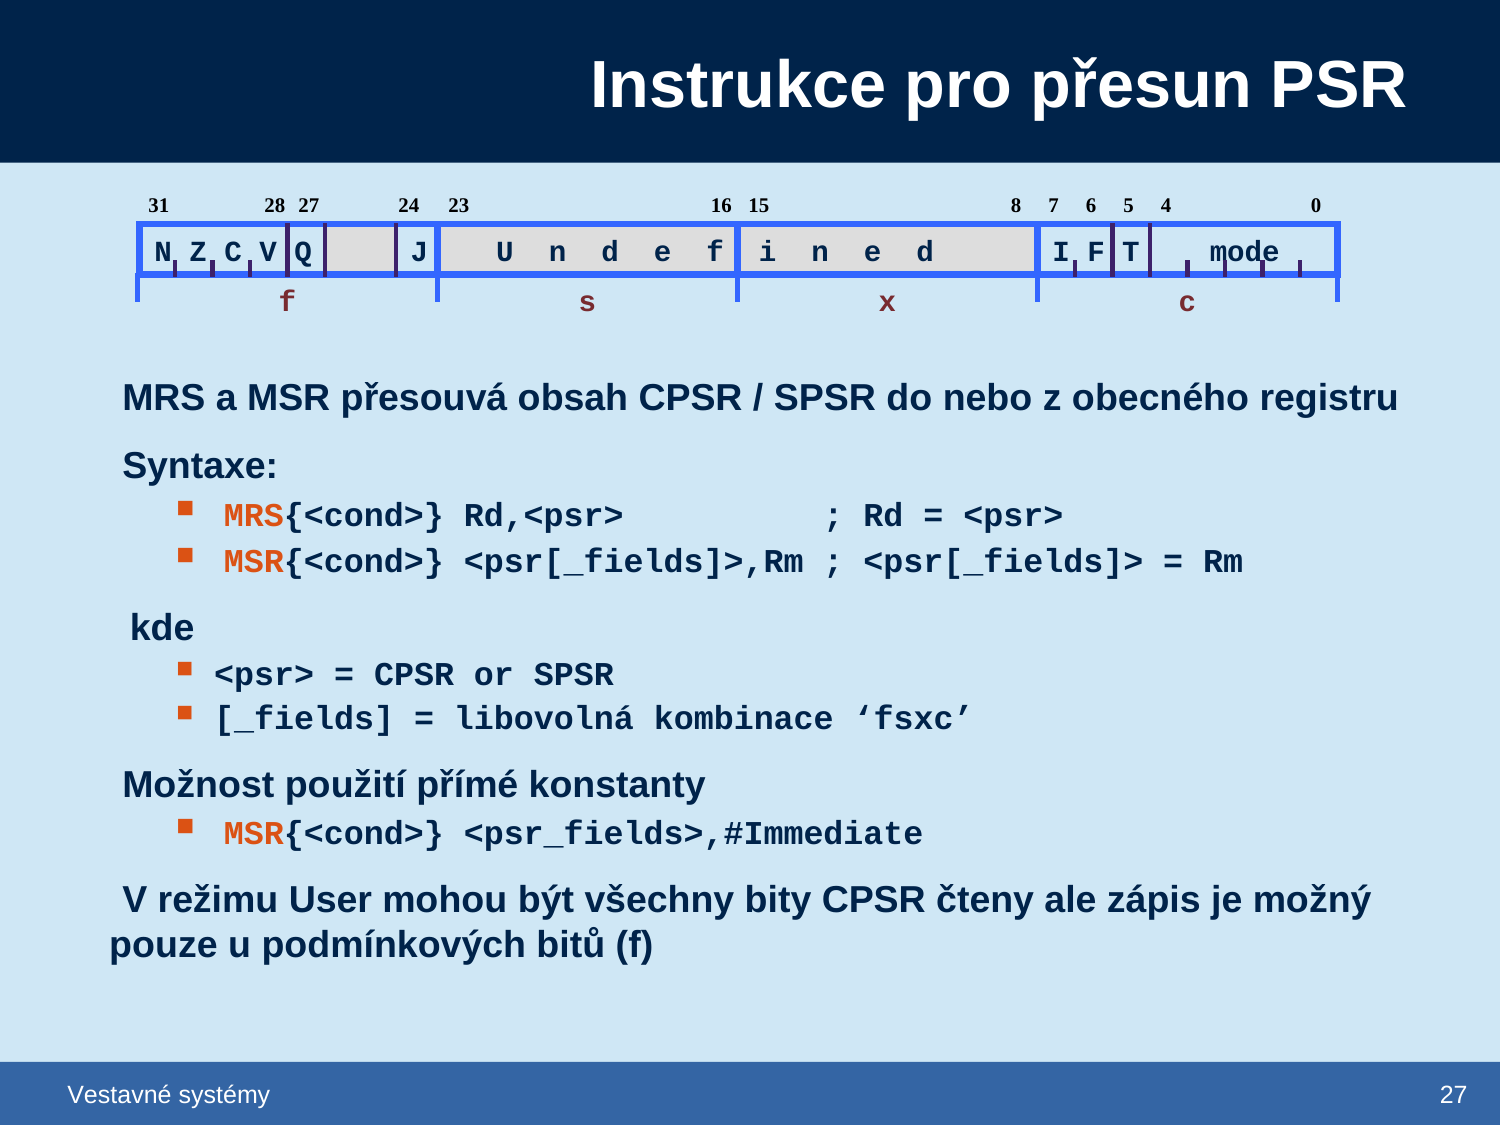

# Instrukce pro přesun PSR
31
28
27
24
23
16
15
8
7
6
5
4
0
N Z C V Q
I F T mode
 U n d e f i n e d
J
f
s
x
c
MRS a MSR přesouvá obsah CPSR / SPSR do nebo z obecného registru
Syntaxe:
 MRS{<cond>} Rd,<psr> ; Rd = <psr>
 MSR{<cond>} <psr[_fields]>,Rm ; <psr[_fields]> = Rm
 kde
<psr> = CPSR or SPSR
[_fields] = libovolná kombinace ‘fsxc’
Možnost použití přímé konstanty
 MSR{<cond>} <psr_fields>,#Immediate
V režimu User mohou být všechny bity CPSR čteny ale zápis je možný pouze u podmínkových bitů (f)